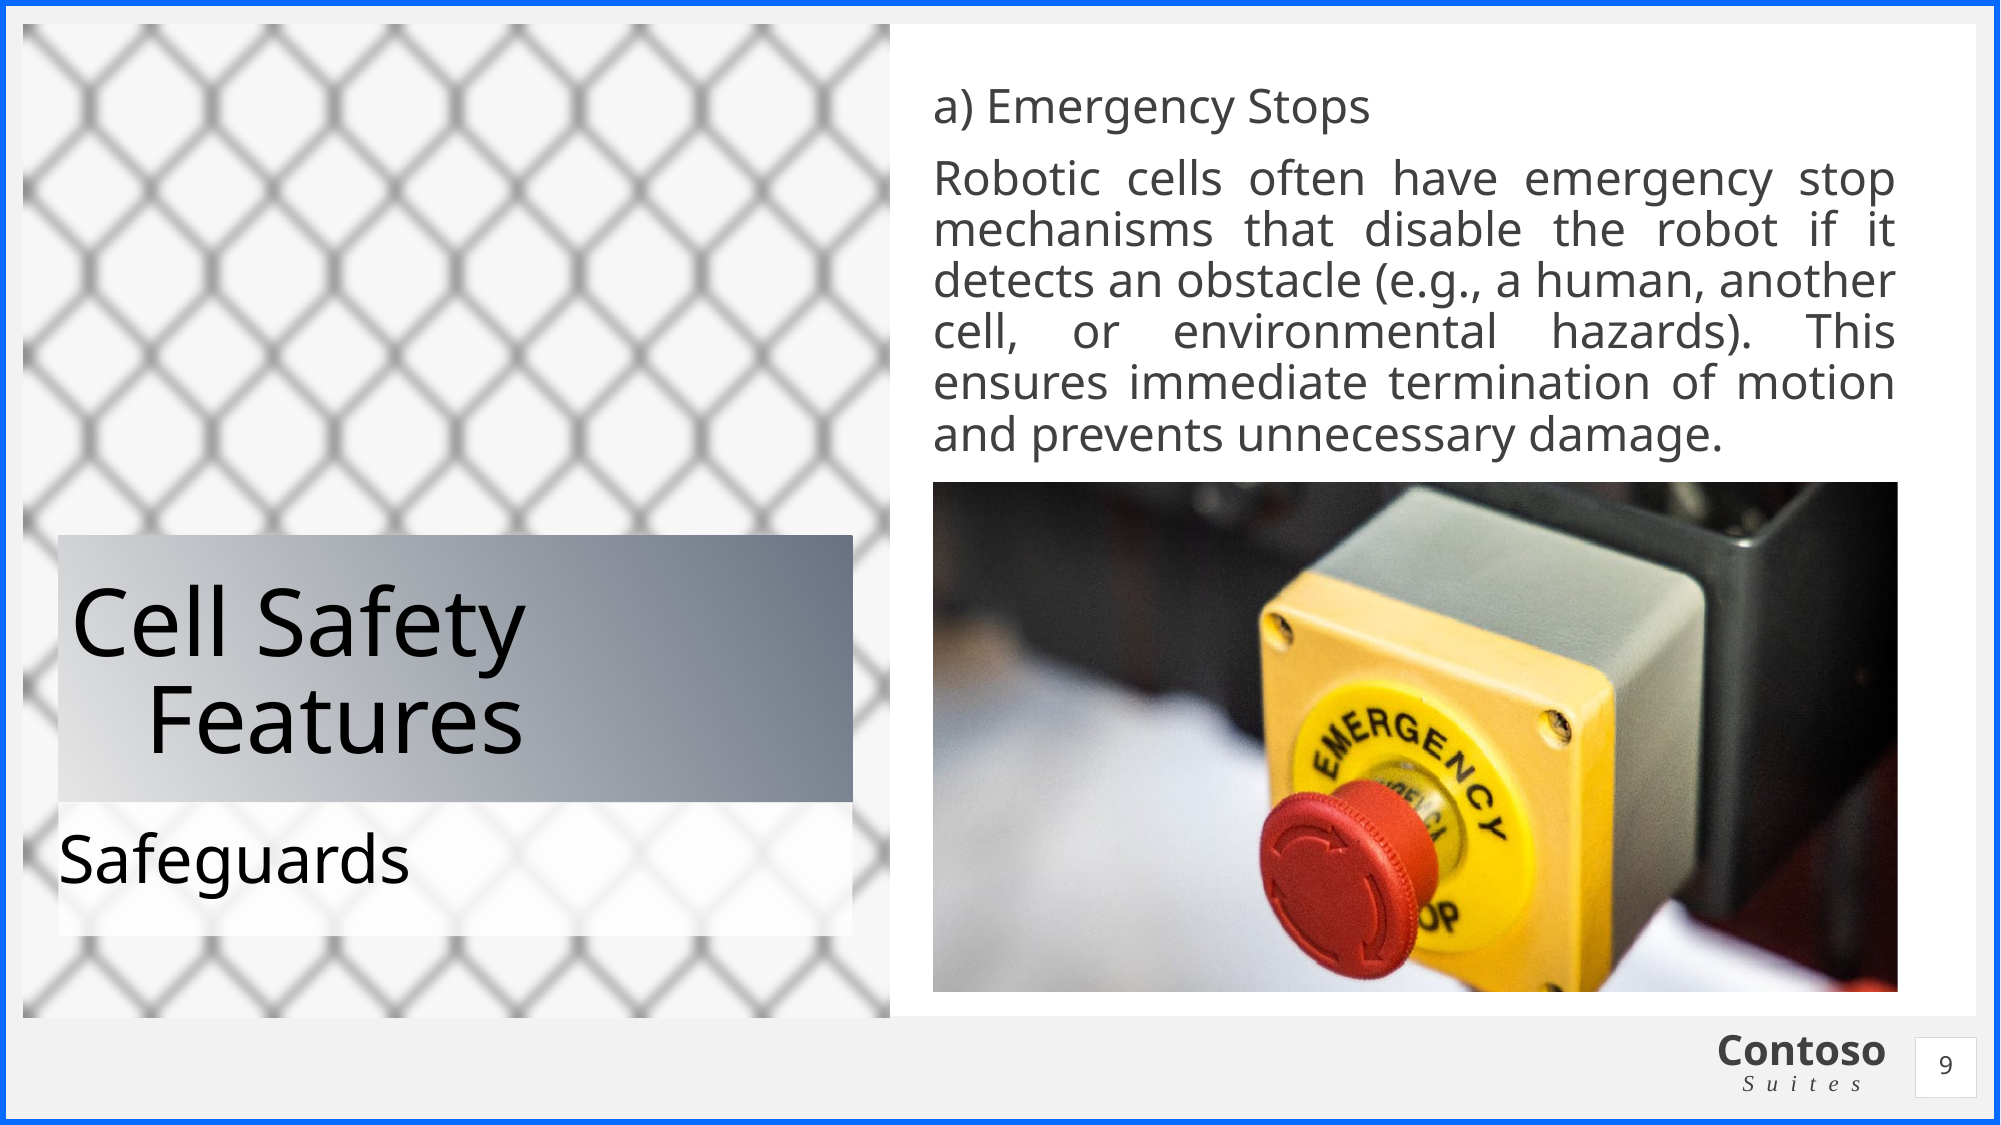

a) Emergency Stops
Robotic cells often have emergency stop mechanisms that disable the robot if it detects an obstacle (e.g., a human, another cell, or environmental hazards). This ensures immediate termination of motion and prevents unnecessary damage.
# Cell Safety Features
Safeguards